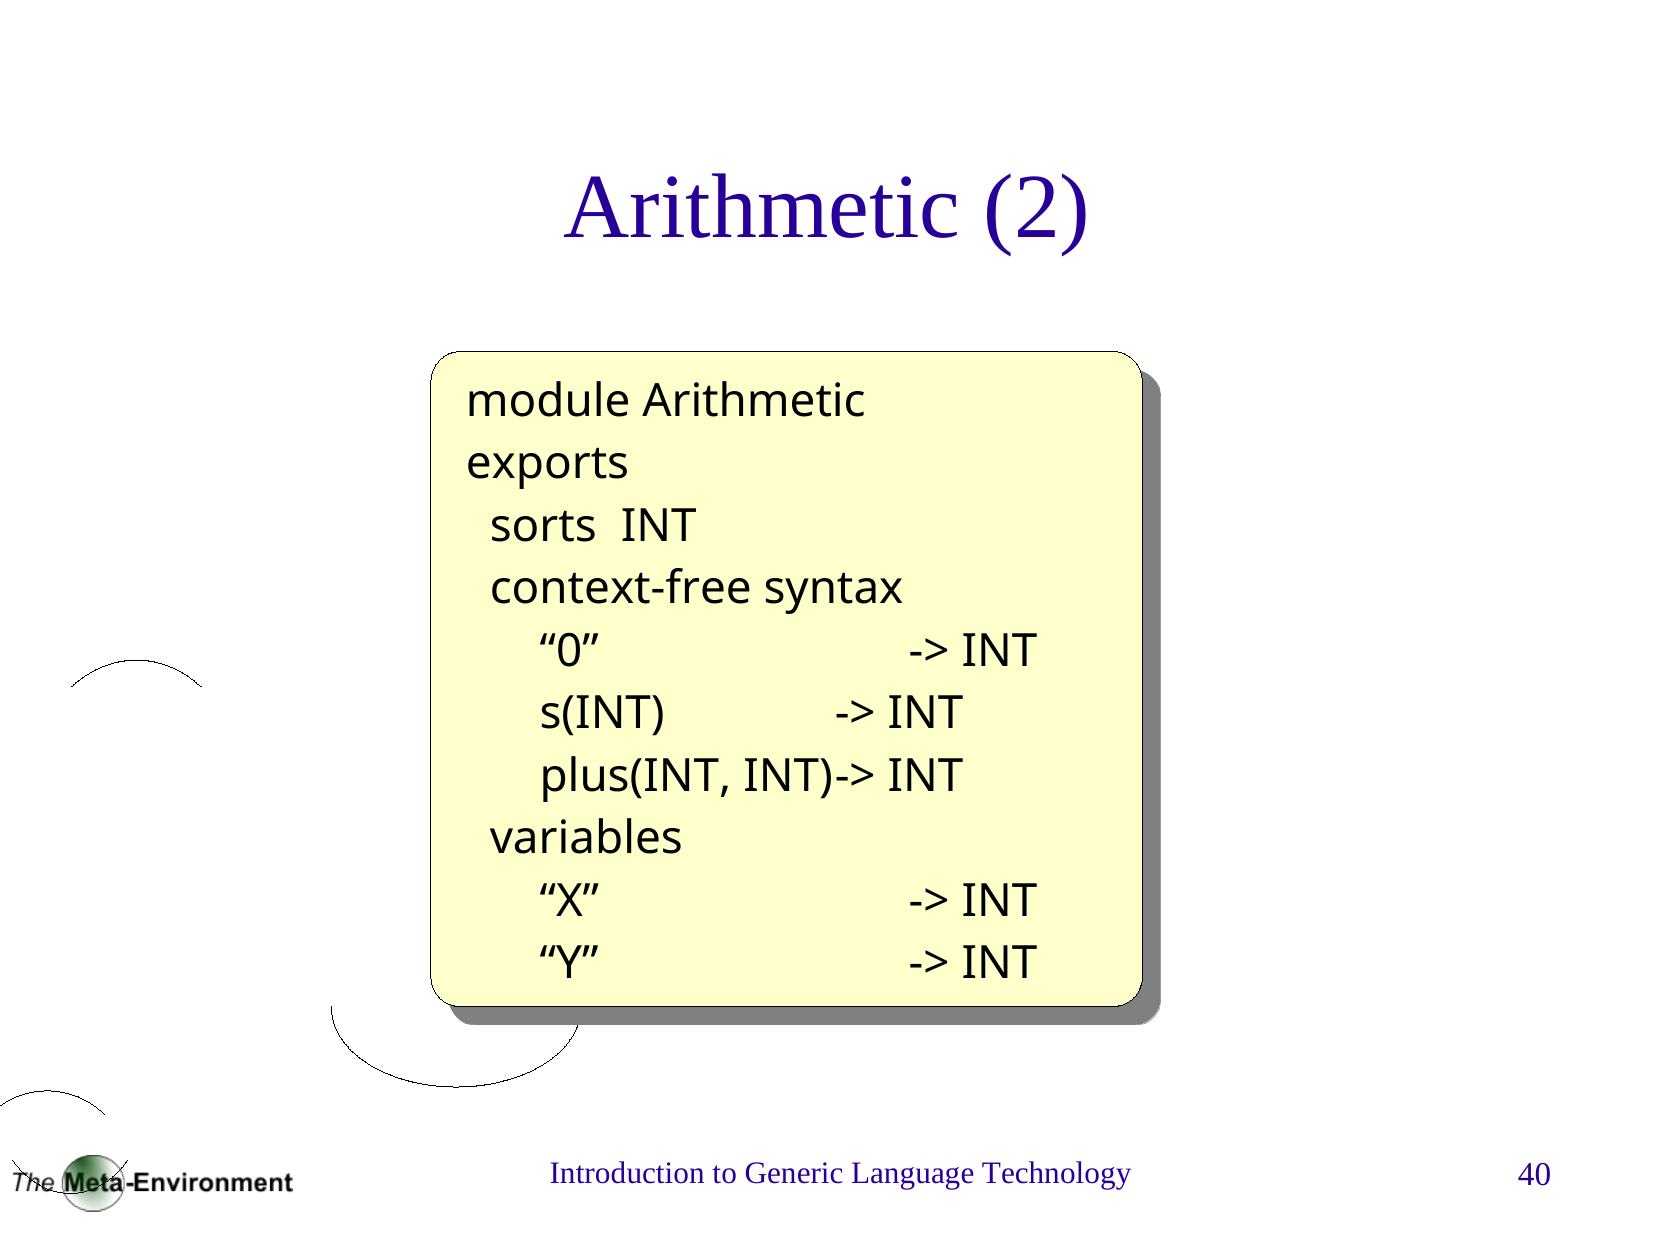

# Arithmetic (2)
module Arithmetic
exports
 sorts INT
 context-free syntax
	“0”					-> INT
	s(INT)			-> INT
	plus(INT, INT)	-> INT
 variables
	“X”					-> INT
	“Y”					-> INT